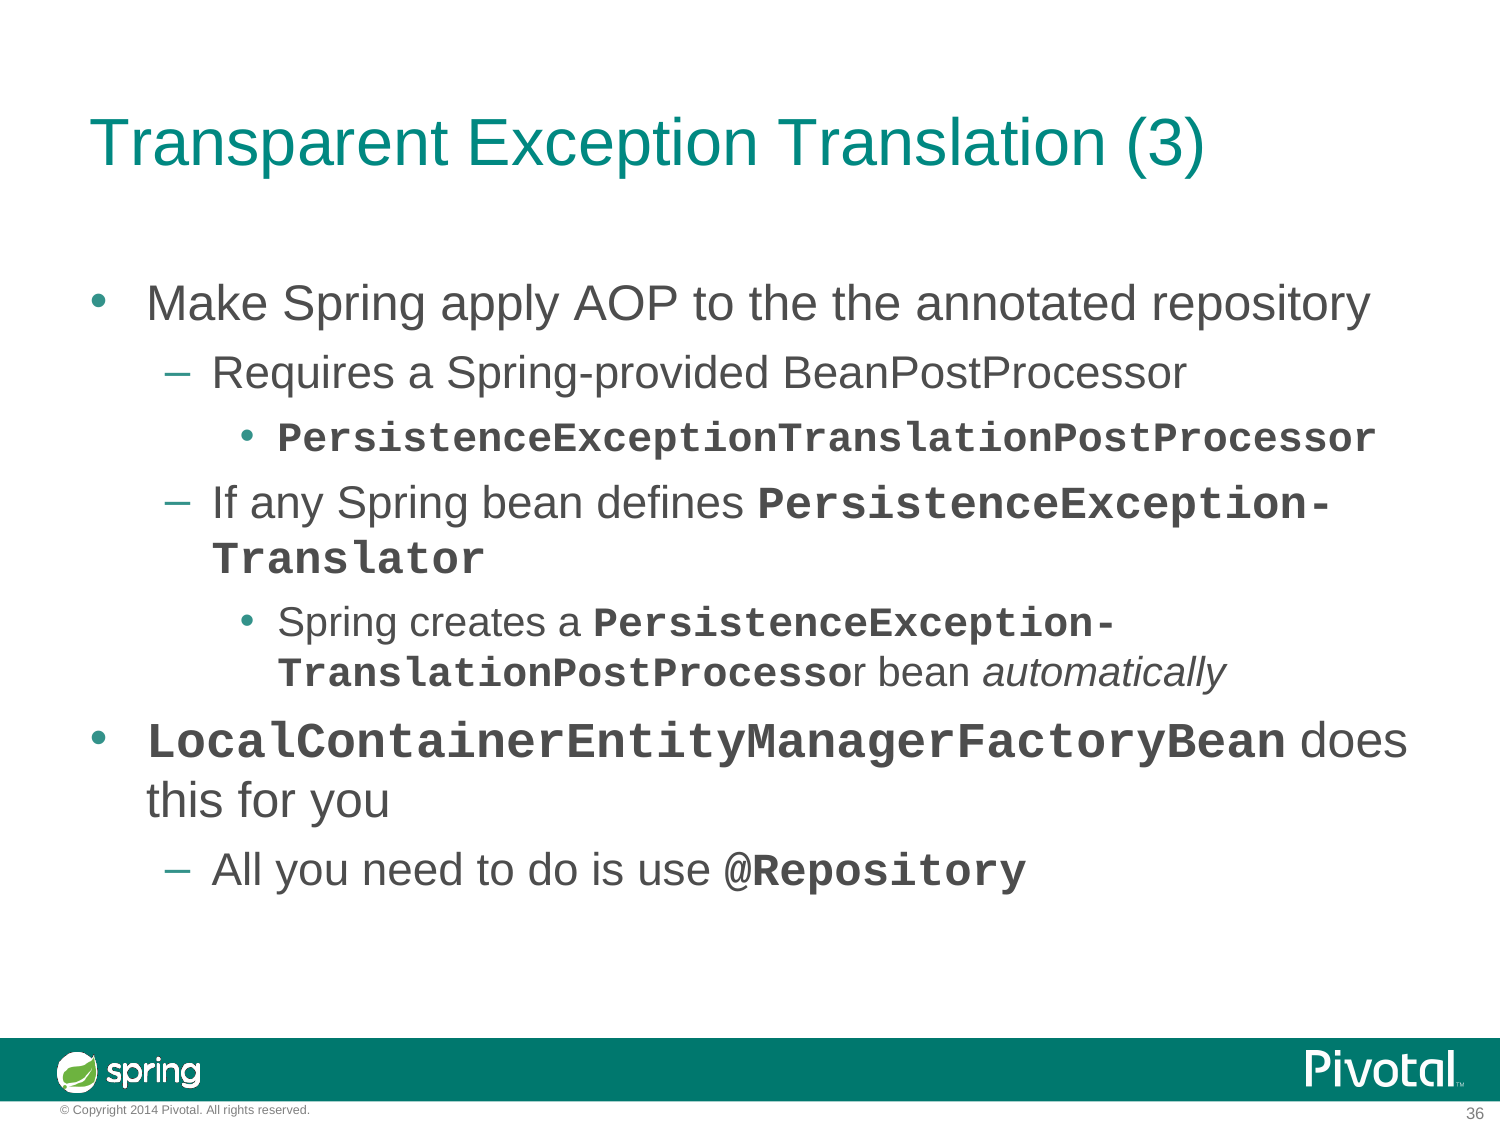

# Transparent Exception Translation (3)
Make Spring apply AOP to the the annotated repository
Requires a Spring-provided BeanPostProcessor
PersistenceExceptionTranslationPostProcessor
If any Spring bean defines PersistenceException-Translator
Spring creates a PersistenceException-TranslationPostProcessor bean automatically
LocalContainerEntityManagerFactoryBean does this for you
All you need to do is use @Repository